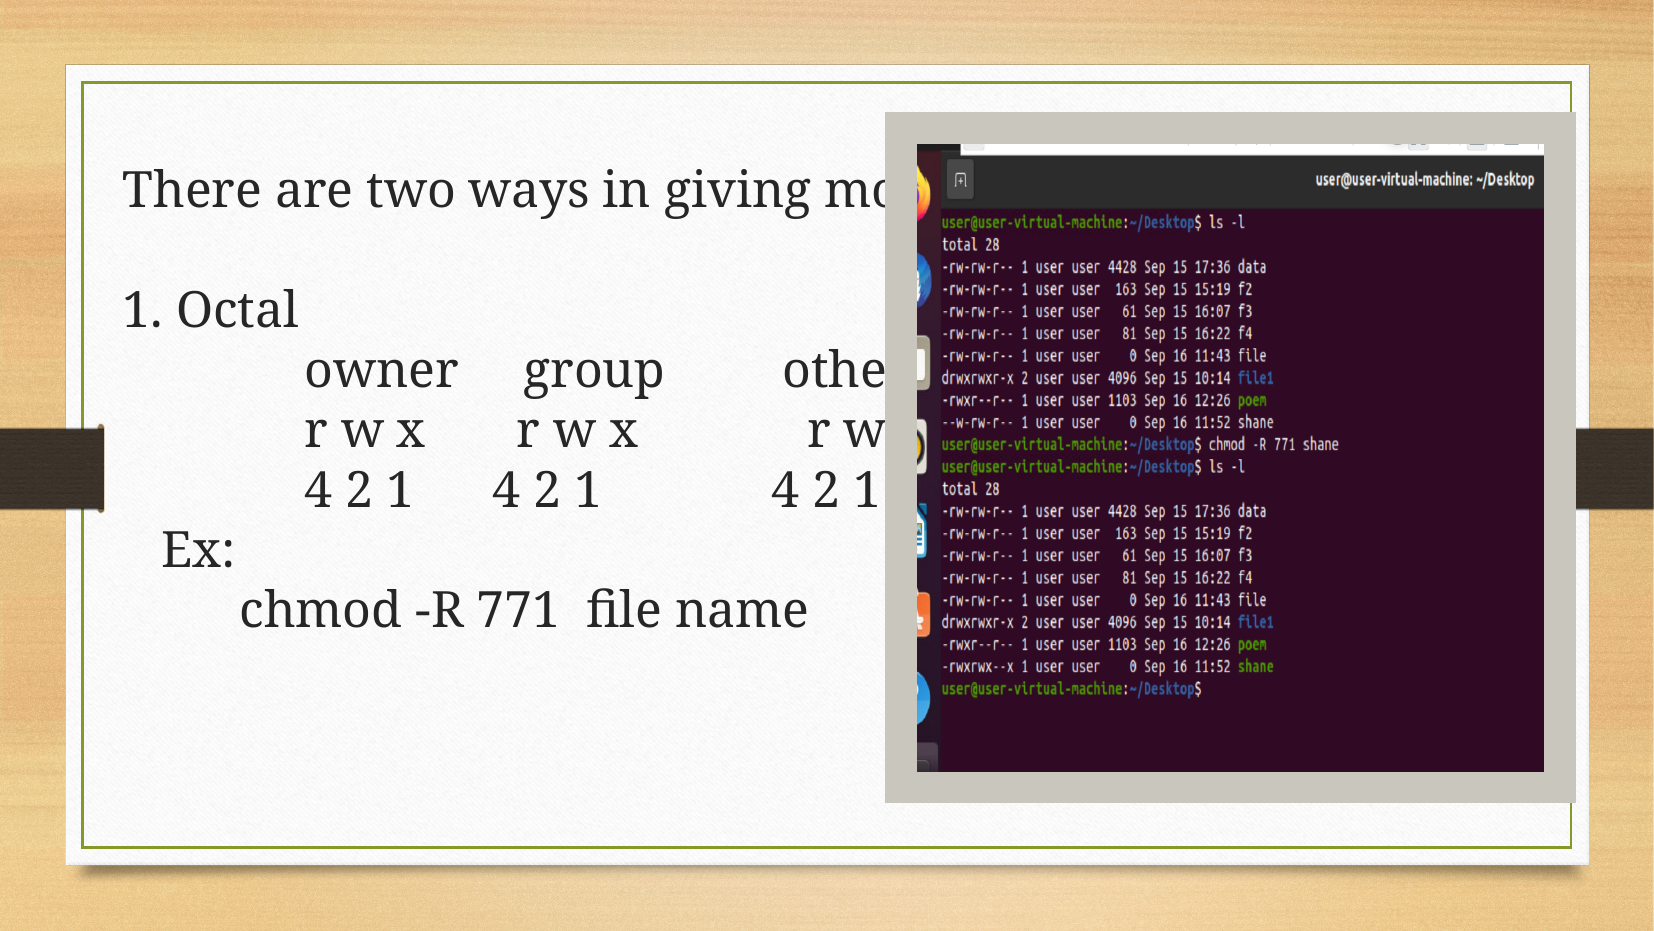

# There are two ways in giving modes: 1. Octal owner group others r w x r w x r w x 4 2 1 4 2 1 4 2 1 Ex: chmod -R 771 file name